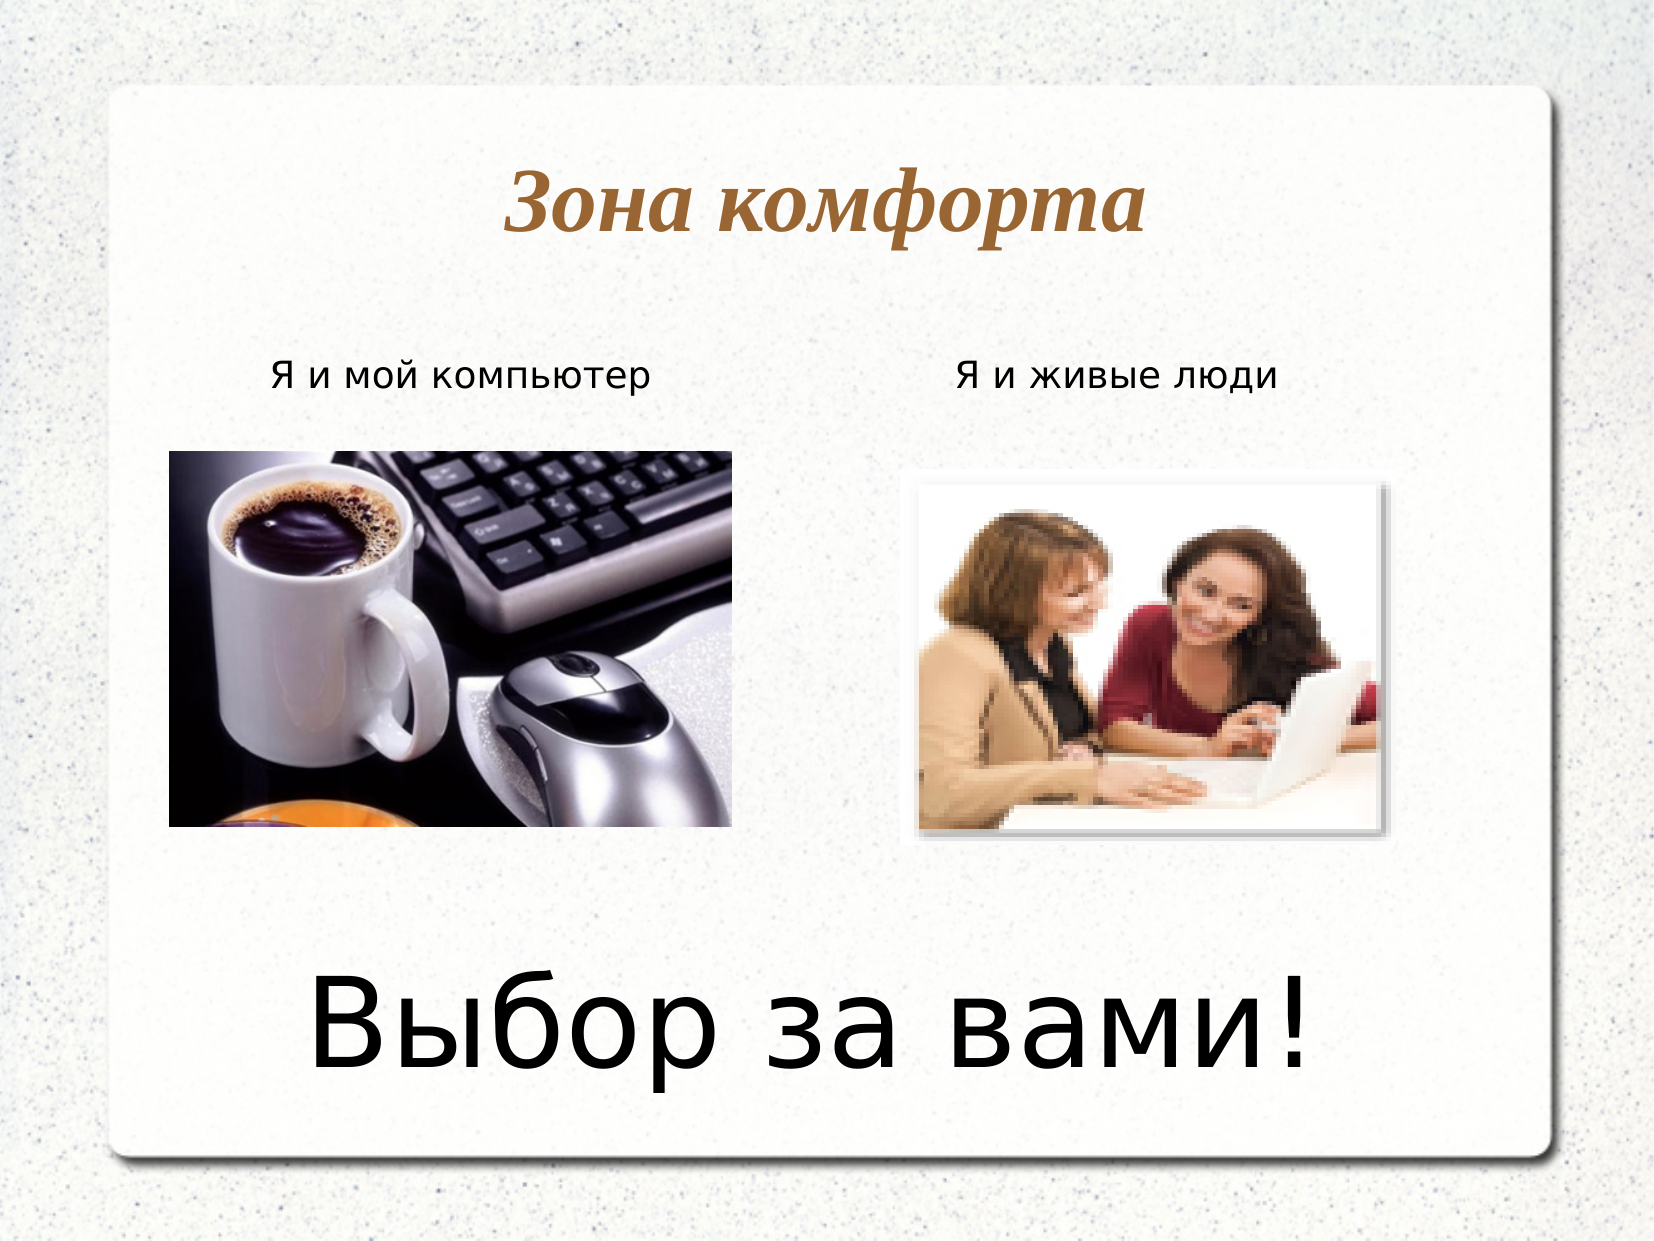

# Зона комфорта
Я и мой компьютер
Я и живые люди
Выбор за вами!